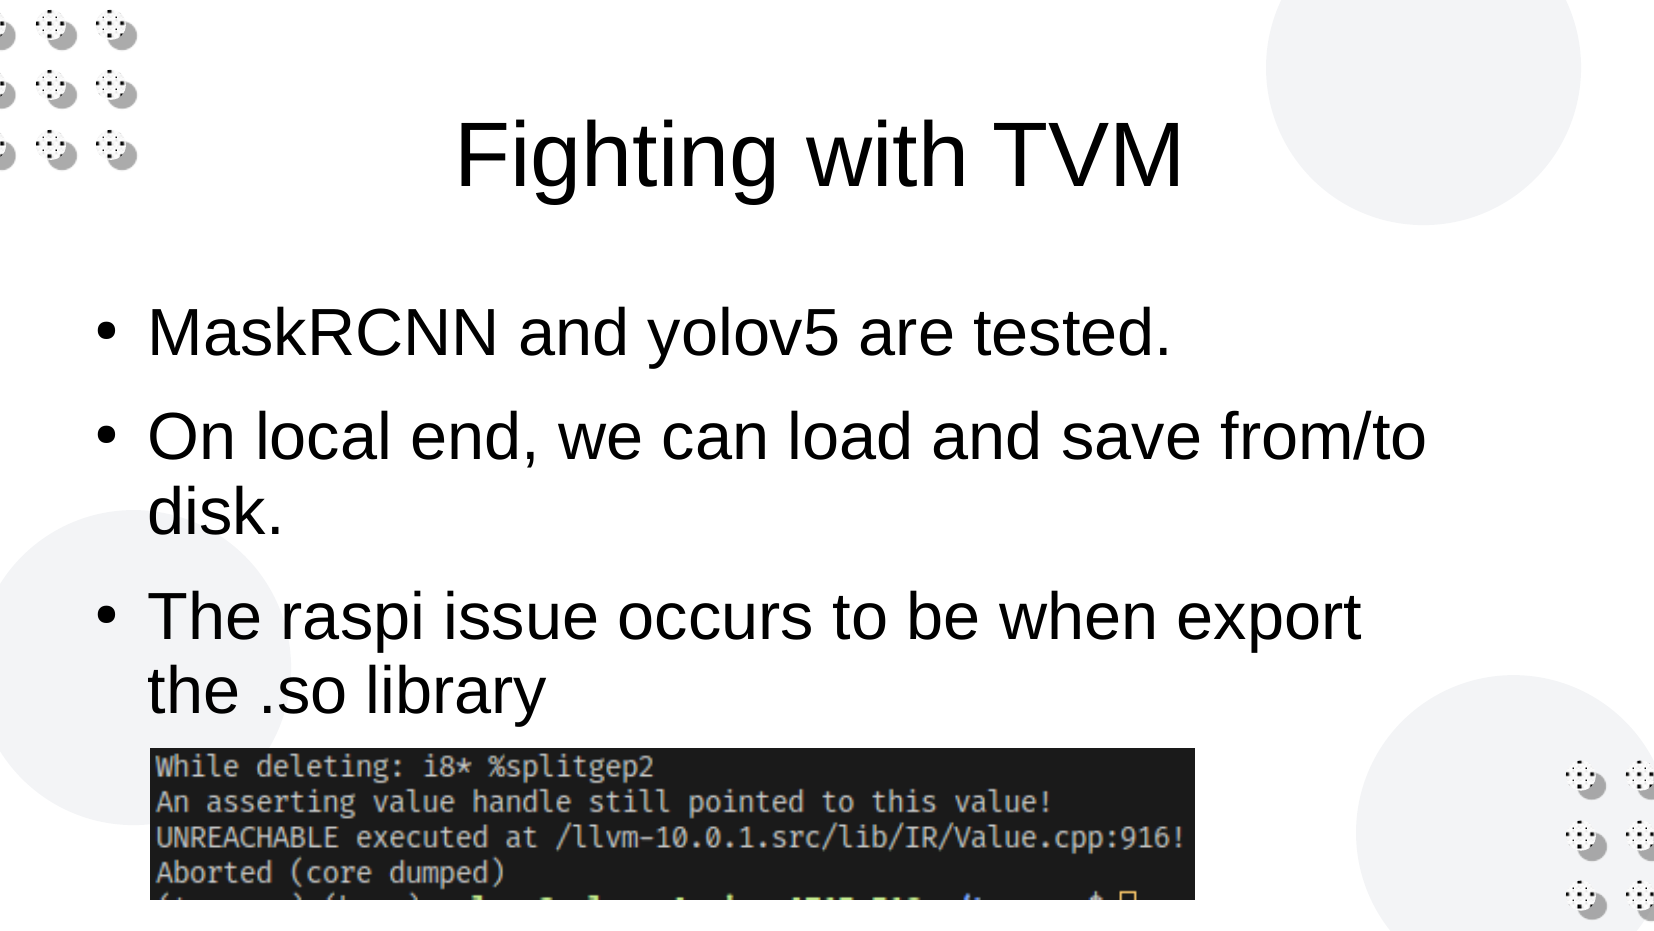

# Fighting with TVM
MaskRCNN and yolov5 are tested.
On local end, we can load and save from/to disk.
The raspi issue occurs to be when export the .so library